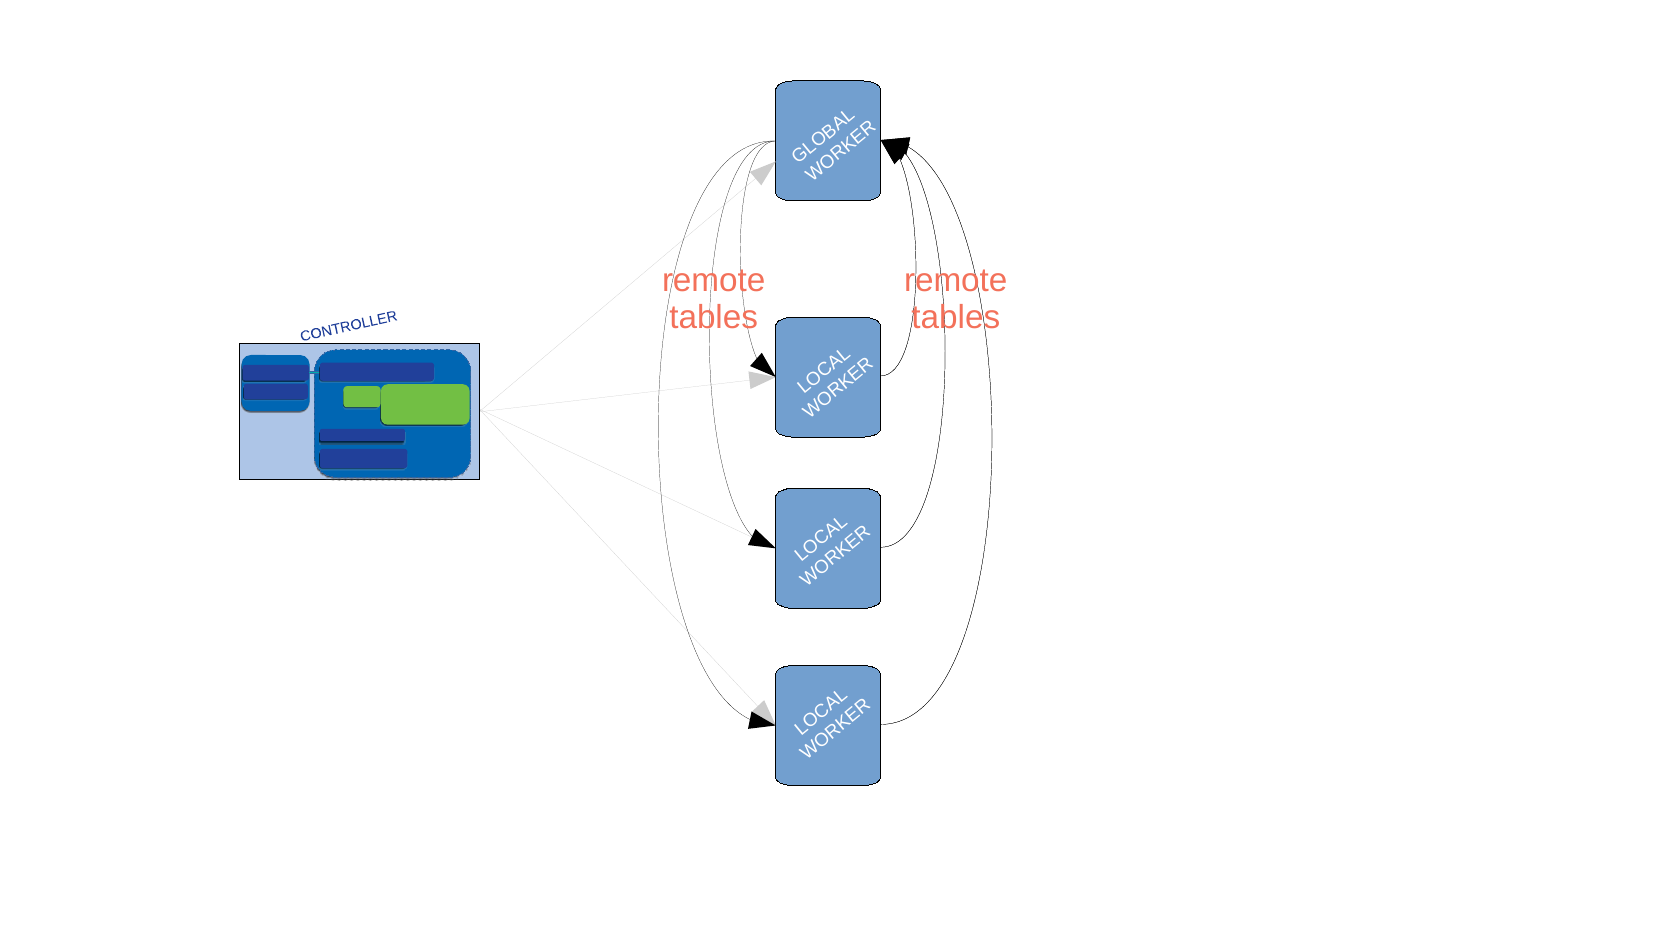

GLOBAL
WORKER
remote
tables
remote
tables
CONTROLLER
LOCAL
WORKER
LOCAL
WORKER
LOCAL
WORKER